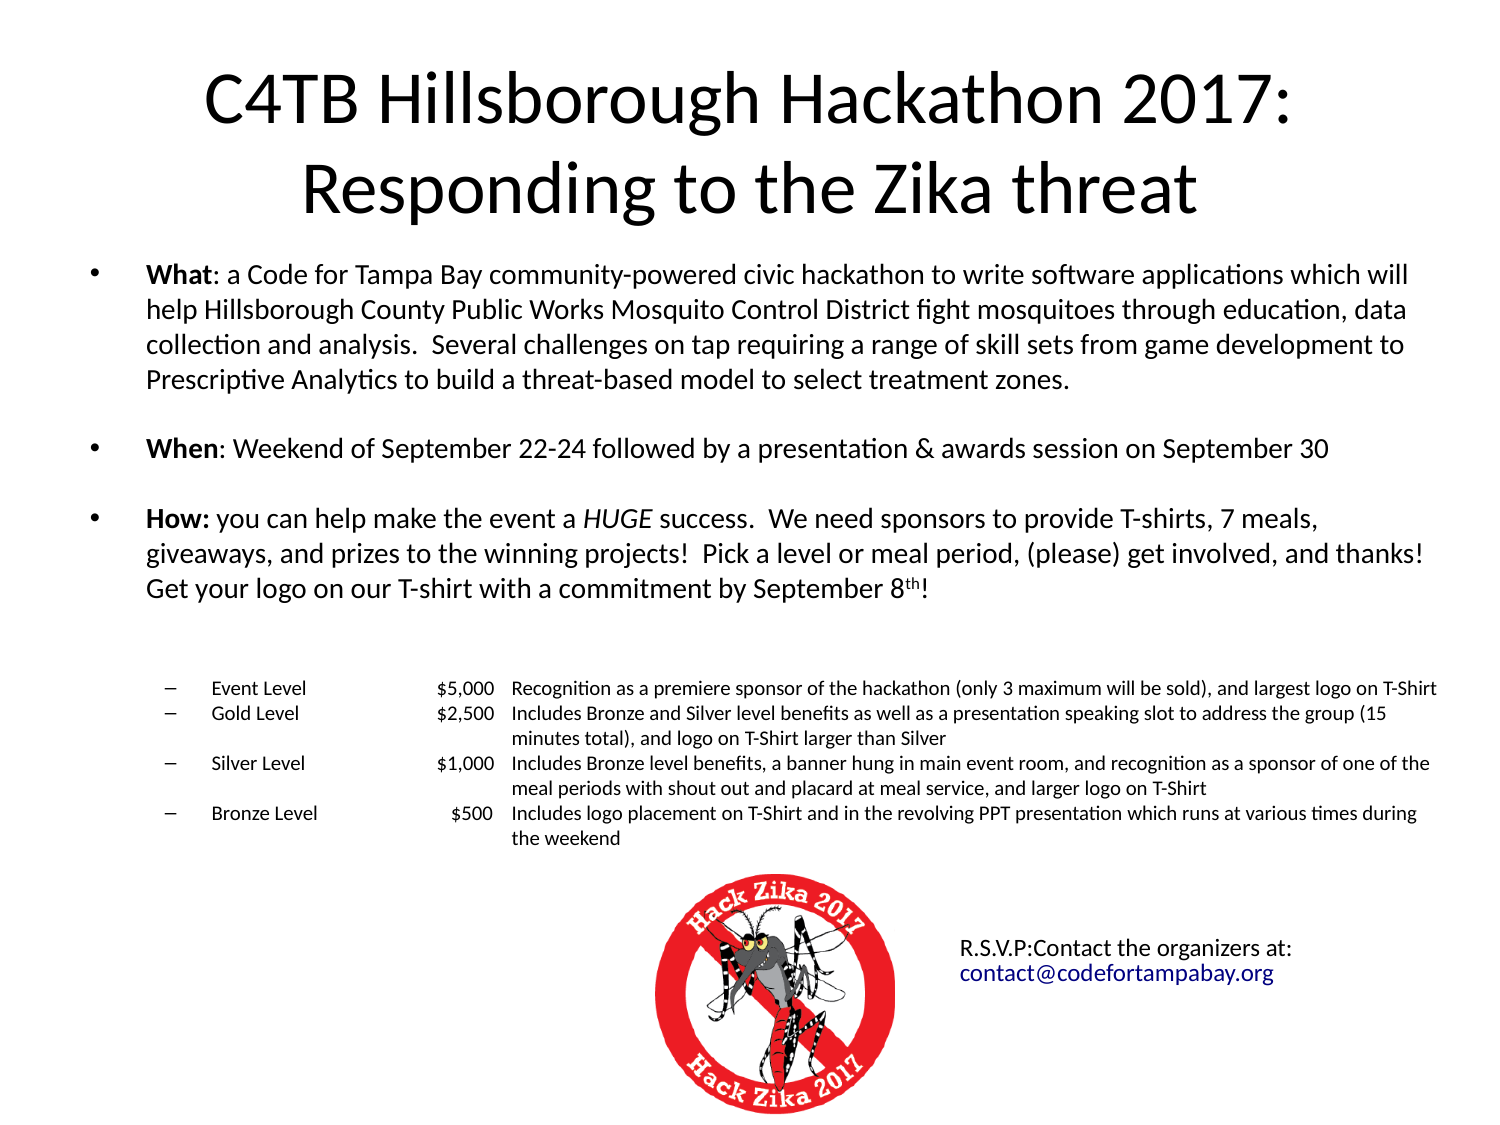

C4TB Hillsborough Hackathon 2017: Responding to the Zika threat
What: a Code for Tampa Bay community-powered civic hackathon to write software applications which will help Hillsborough County Public Works Mosquito Control District fight mosquitoes through education, data collection and analysis. Several challenges on tap requiring a range of skill sets from game development to Prescriptive Analytics to build a threat-based model to select treatment zones.
When: Weekend of September 22-24 followed by a presentation & awards session on September 30
How: you can help make the event a HUGE success. We need sponsors to provide T-shirts, 7 meals, giveaways, and prizes to the winning projects! Pick a level or meal period, (please) get involved, and thanks! Get your logo on our T-shirt with a commitment by September 8th!
Event Level		$5,000	Recognition as a premiere sponsor of the hackathon (only 3 maximum will be sold), and largest logo on T-Shirt
Gold Level		$2,500	Includes Bronze and Silver level benefits as well as a presentation speaking slot to address the group (15 					minutes total), and logo on T-Shirt larger than Silver
Silver Level		$1,000	Includes Bronze level benefits, a banner hung in main event room, and recognition as a sponsor of one of the 				meal periods with shout out and placard at meal service, and larger logo on T-Shirt
Bronze Level		 $500	Includes logo placement on T-Shirt and in the revolving PPT presentation which runs at various times during 				the weekend
R.S.V.P:Contact the organizers at:
contact@codefortampabay.org